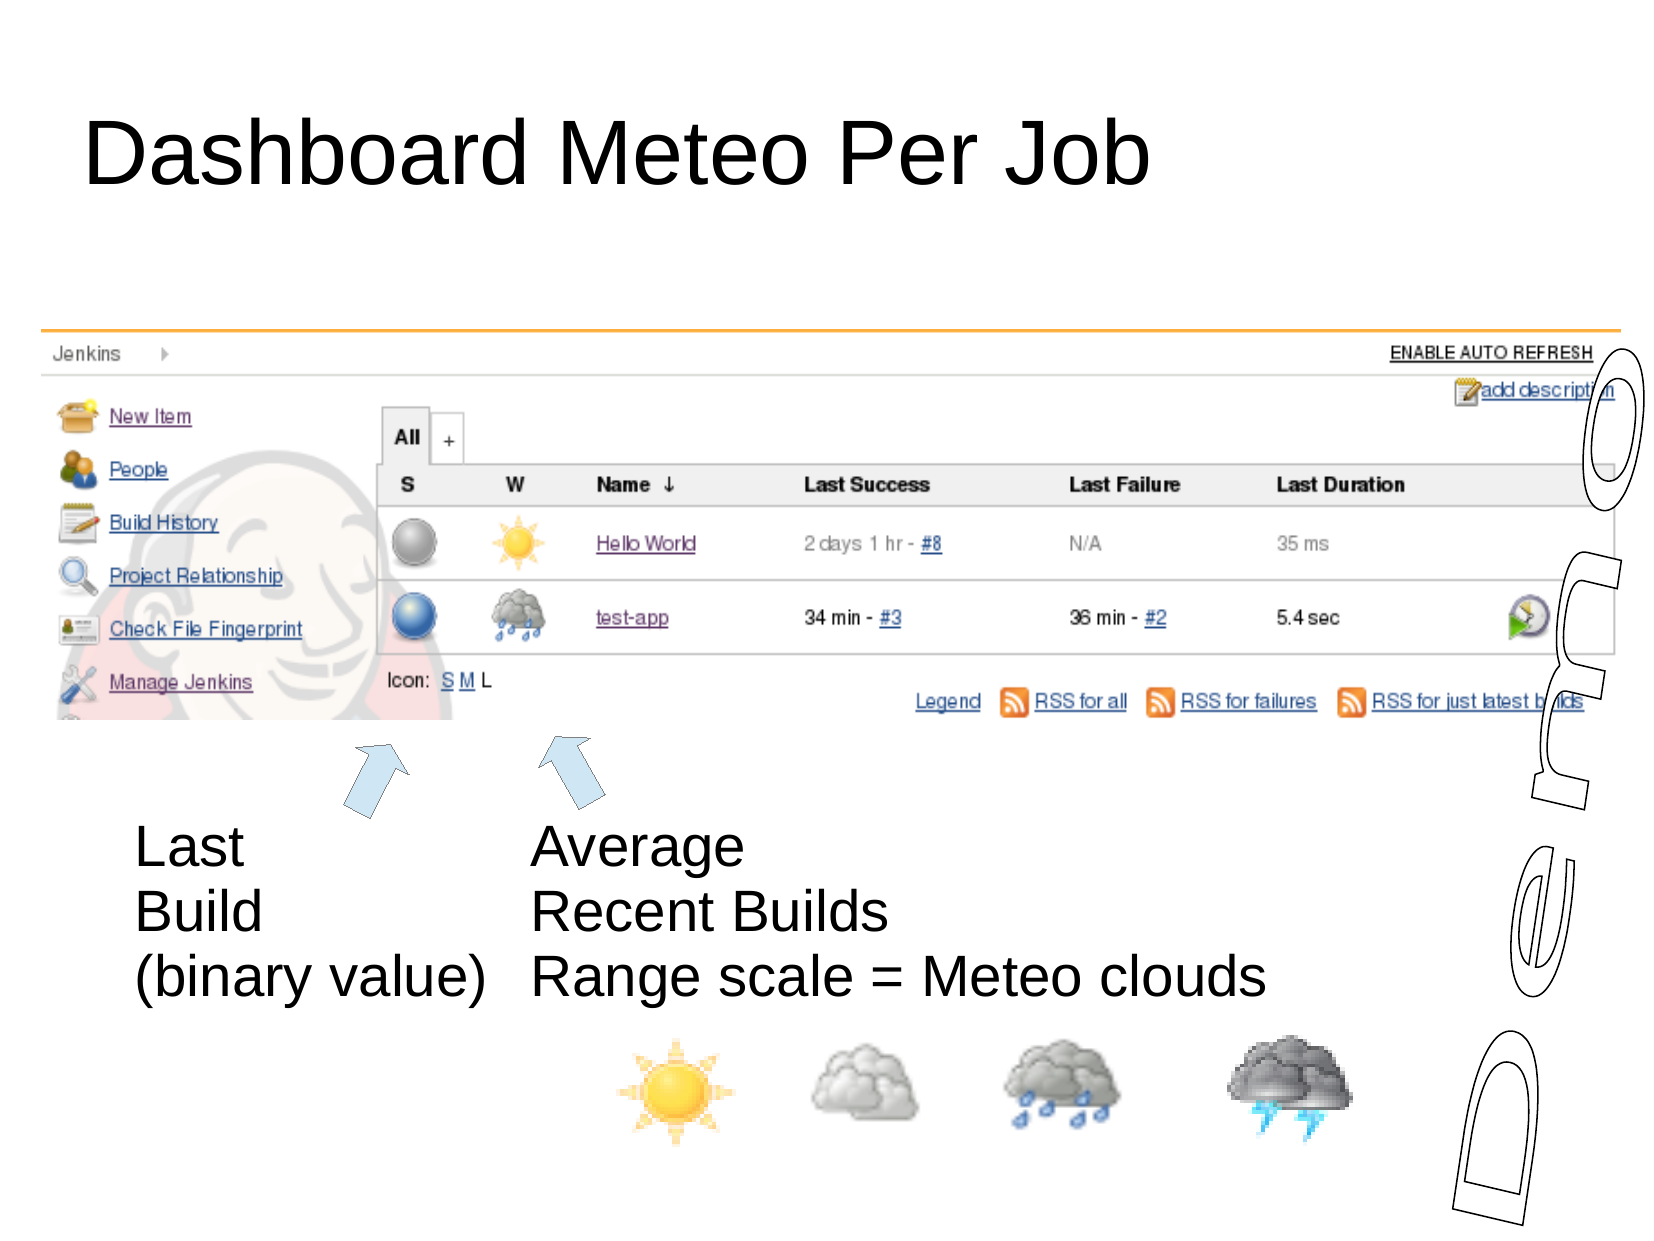

# Dashboard Meteo Per Job
Demo
Last
Build
(binary value)
Average
Recent Builds
Range scale = Meteo clouds